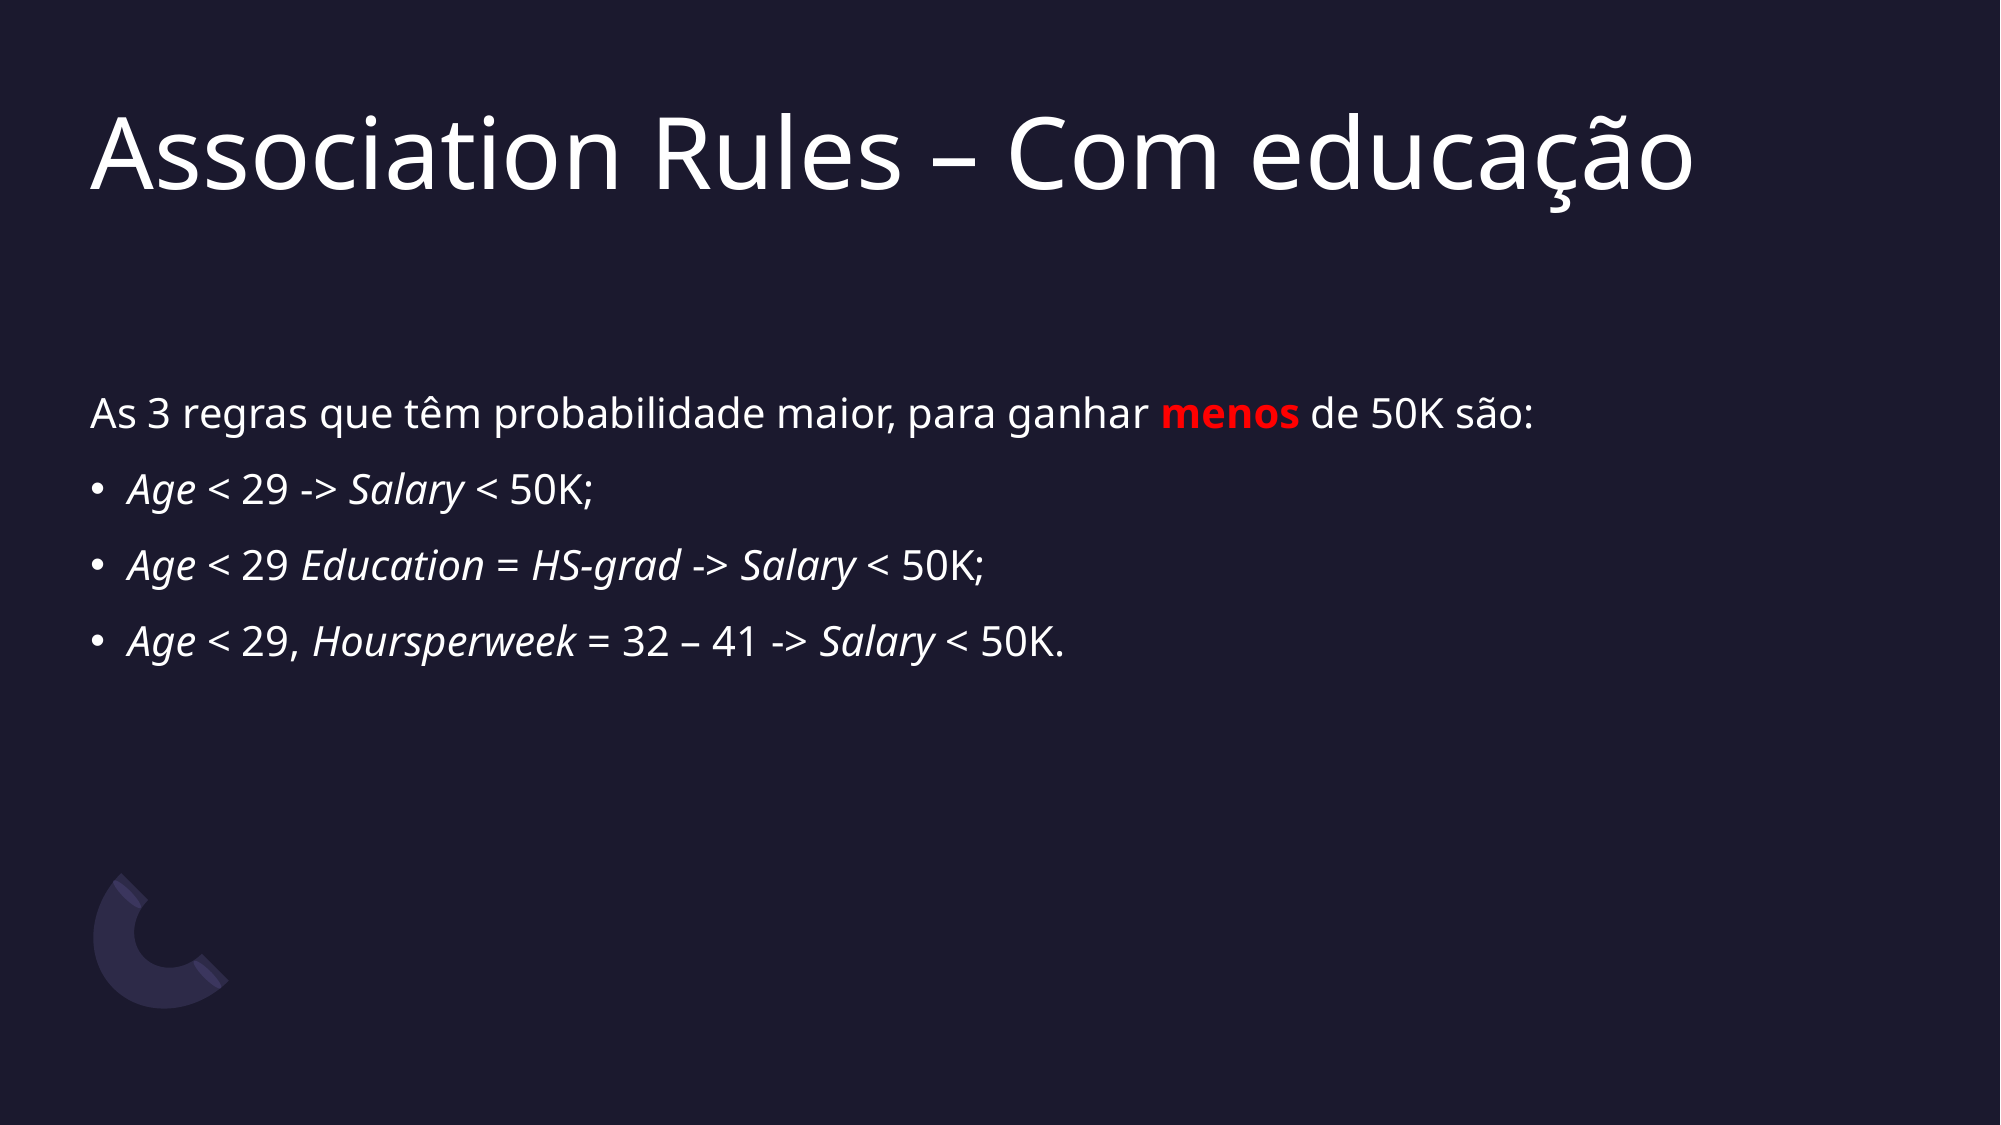

# Association Rules – Com educação
As 3 regras que têm probabilidade maior, para ganhar menos de 50K são:
Age < 29 -> Salary < 50K;
Age < 29 Education = HS-grad -> Salary < 50K;
Age < 29, Hoursperweek = 32 – 41 -> Salary < 50K.